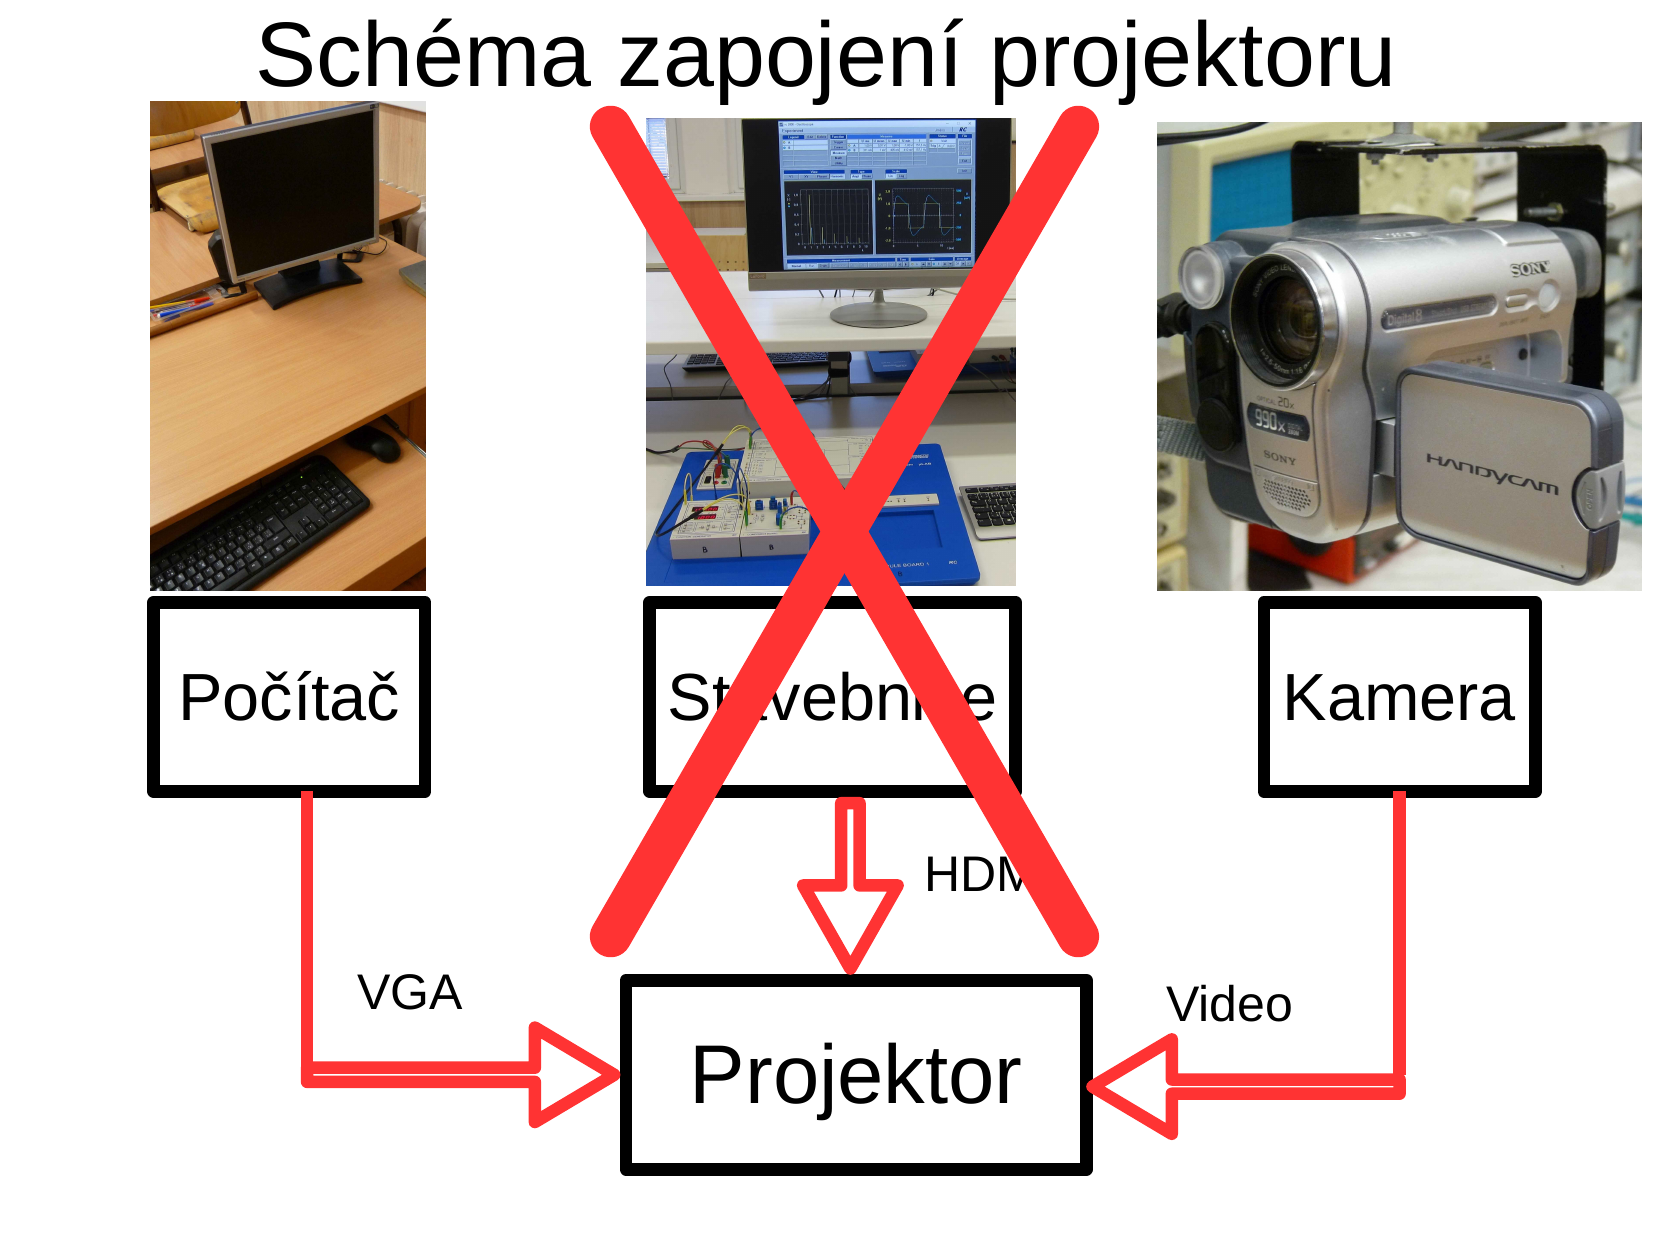

# Schéma zapojení projektoru
Počítač
Stavebnice
Kamera
VGA
Video
HDMI
Projektor